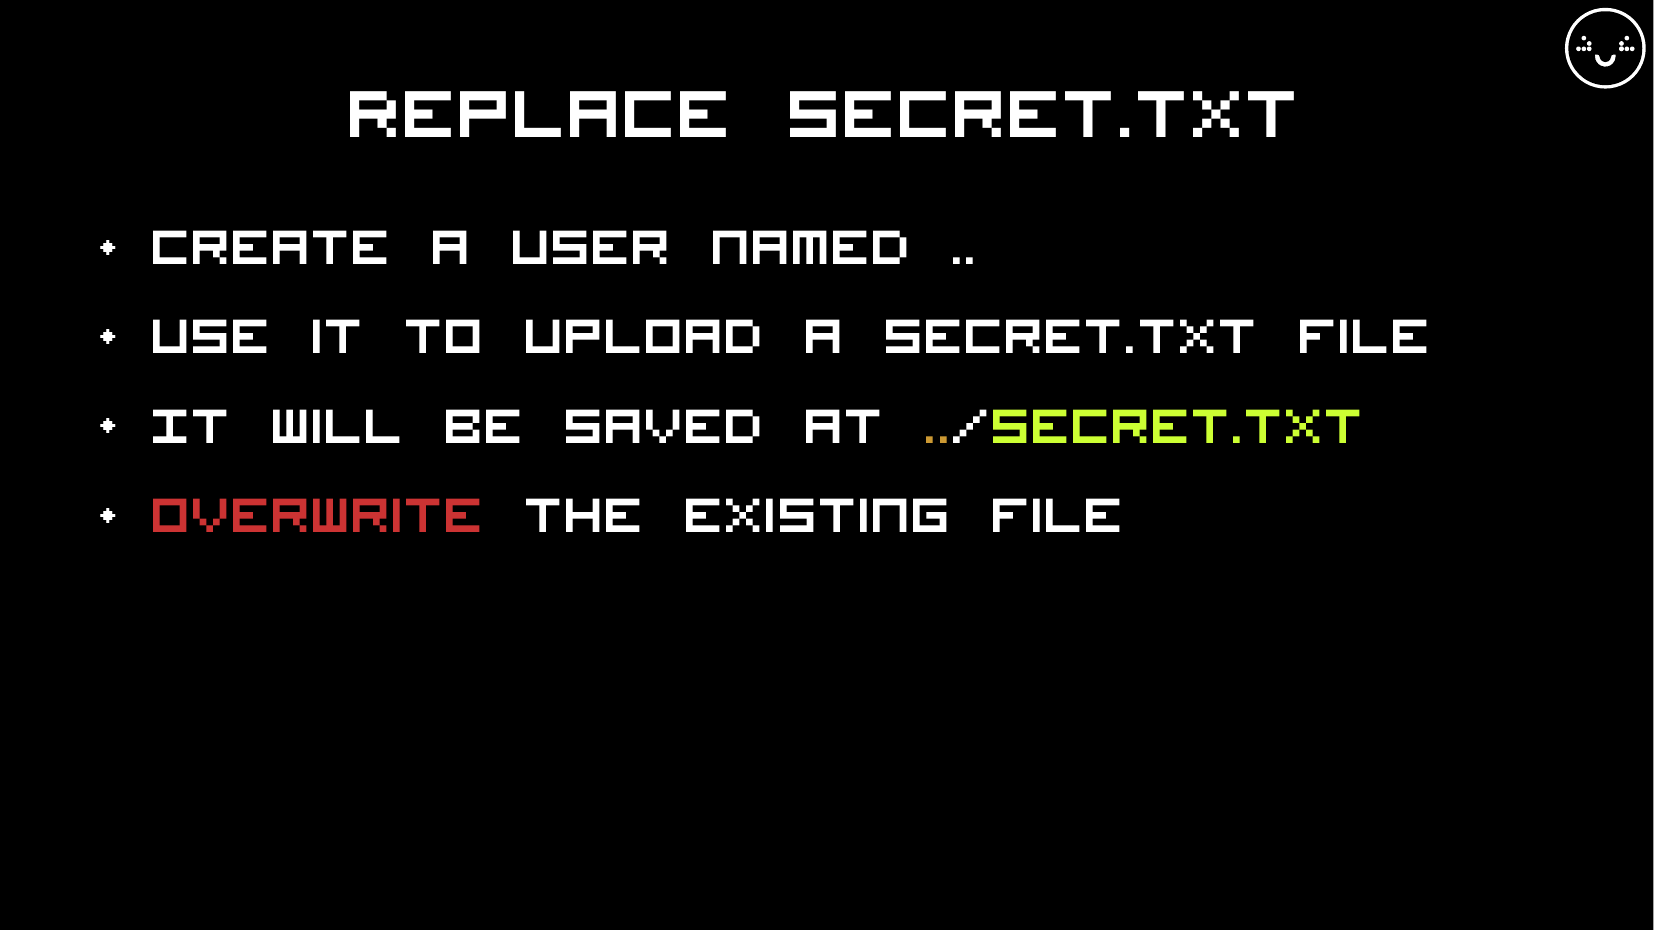

# Replace secret.txt
Create a user named ..
use it to upload a secret.txt file
It will be saved at ../secret.txt
Overwrite the existing file